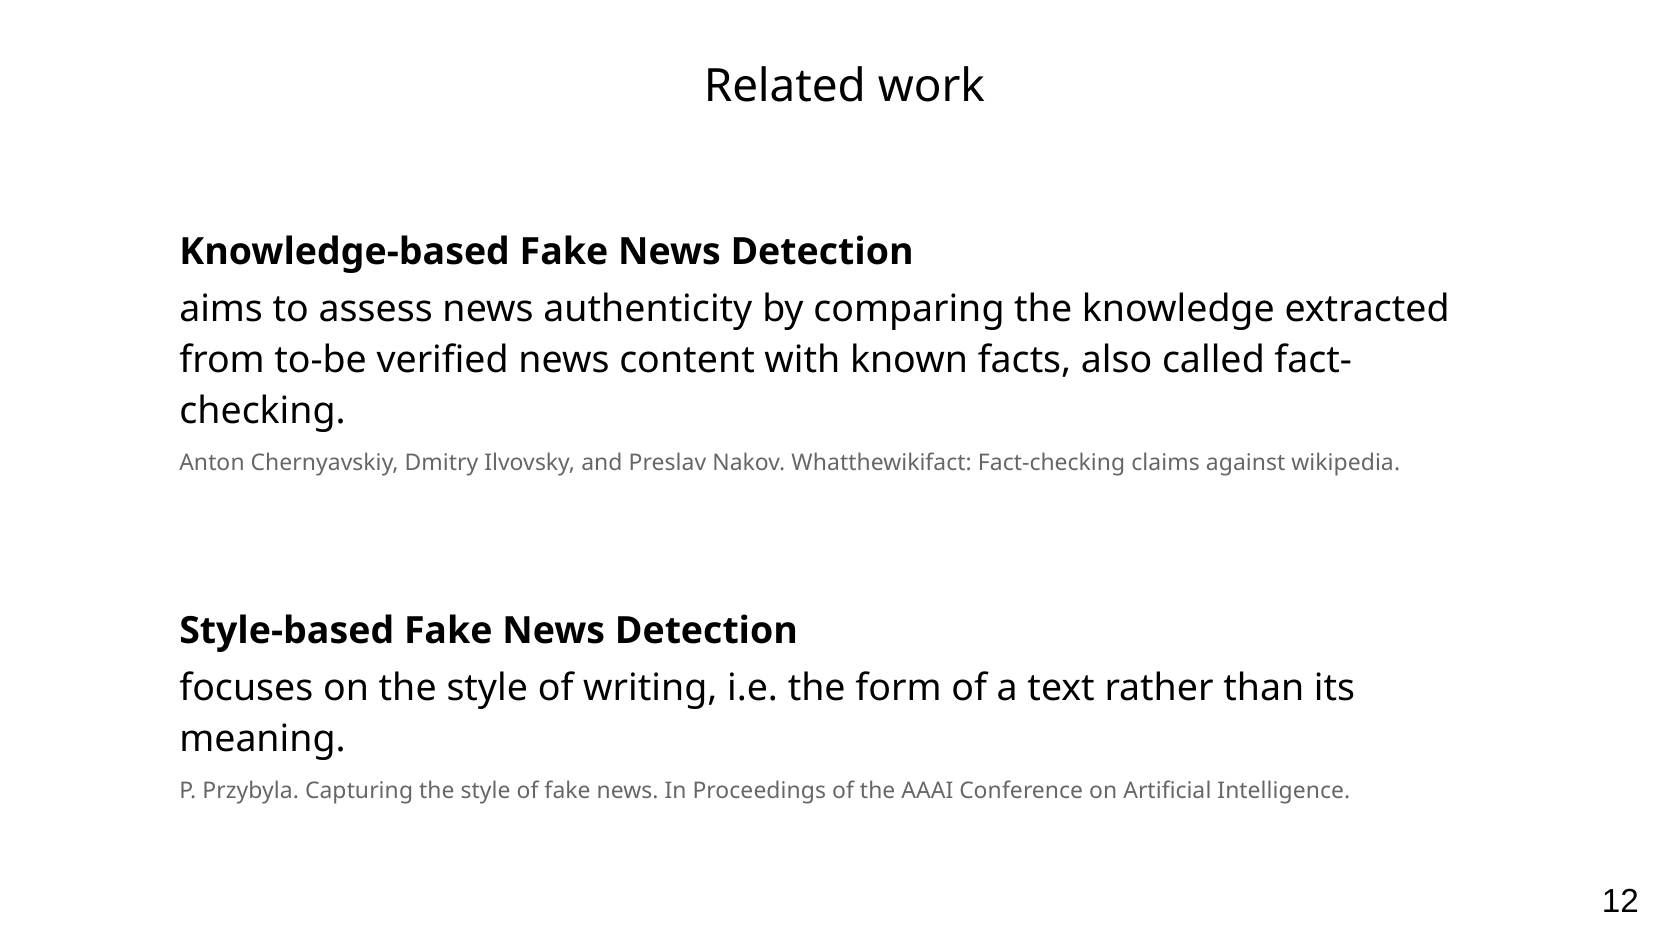

Related work
Knowledge-based Fake News Detection
aims to assess news authenticity by comparing the knowledge extracted from to-be verified news content with known facts, also called fact-checking.
Anton Chernyavskiy, Dmitry Ilvovsky, and Preslav Nakov. Whatthewikifact: Fact-checking claims against wikipedia.
Style-based Fake News Detection
focuses on the style of writing, i.e. the form of a text rather than its meaning.
P. Przybyla. Capturing the style of fake news. In Proceedings of the AAAI Conference on Artificial Intelligence.